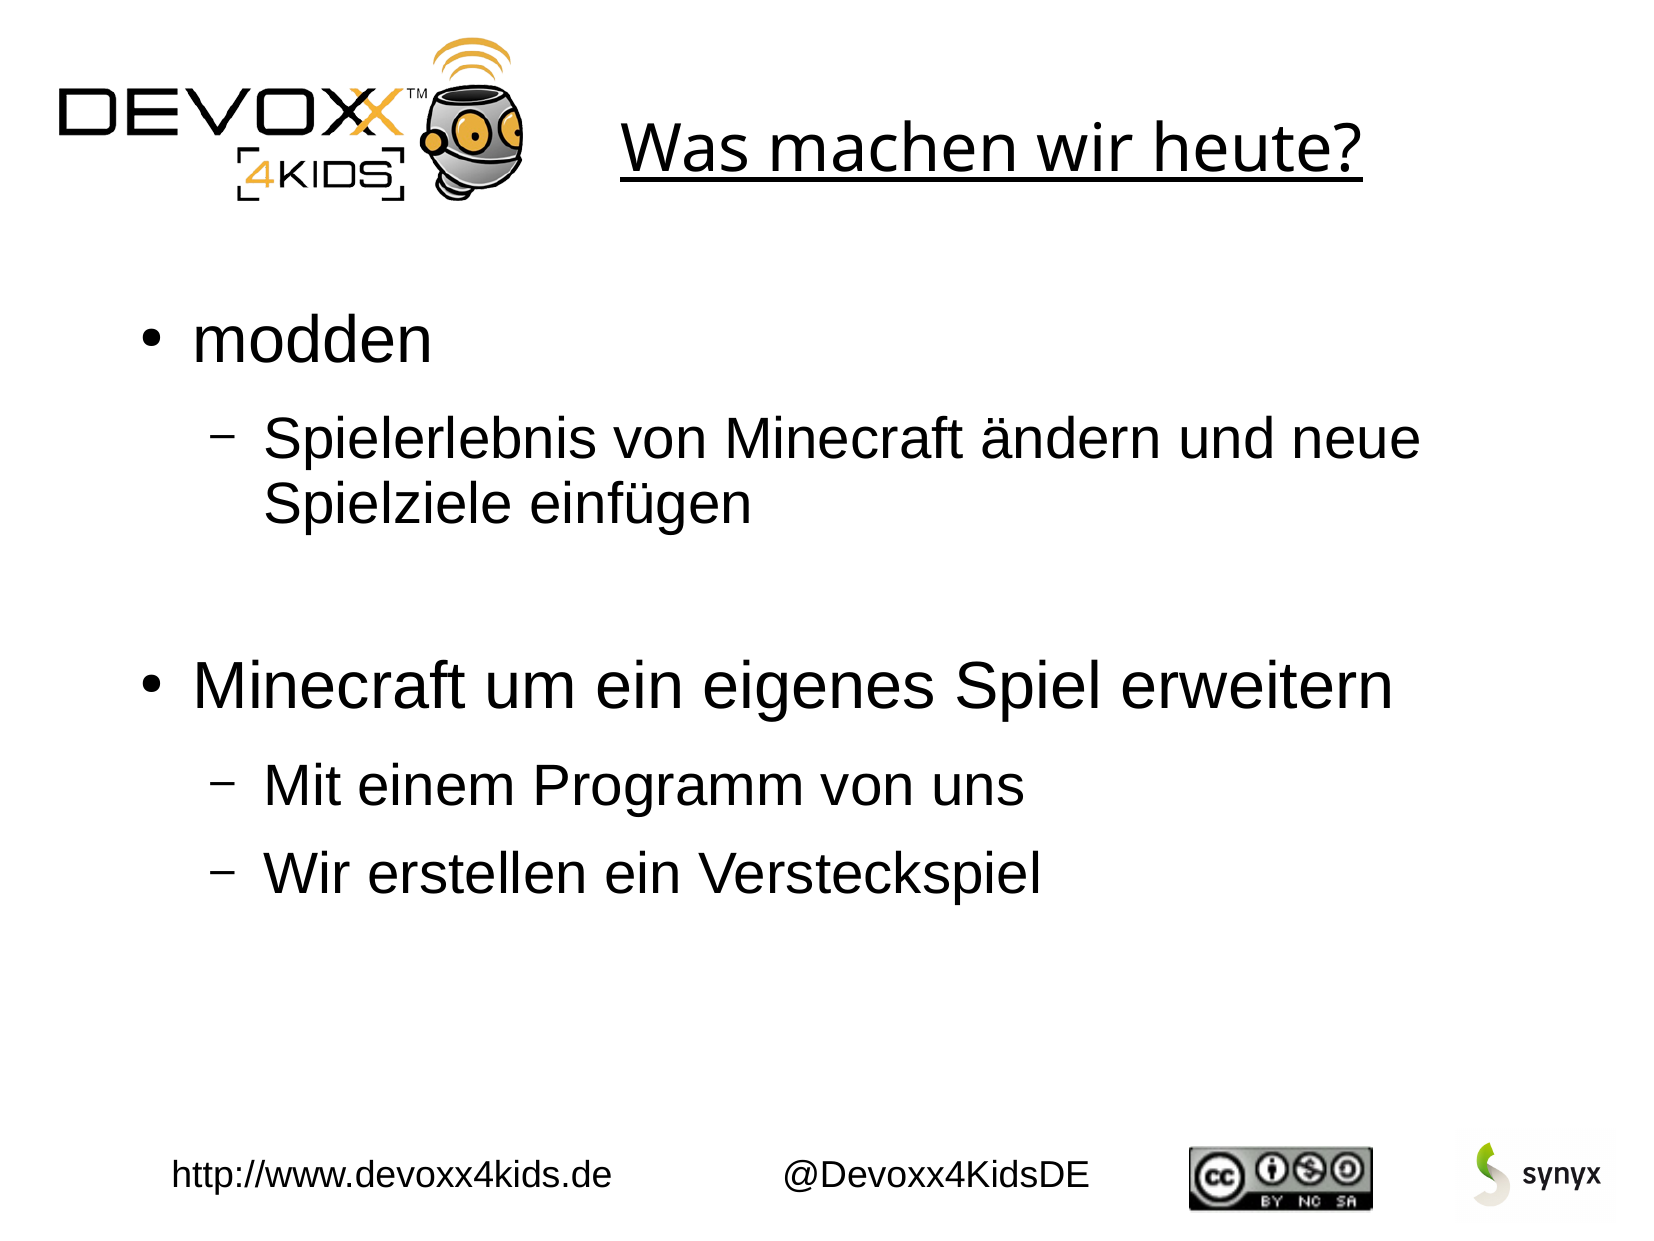

Was machen wir heute?
# modden
Spielerlebnis von Minecraft ändern und neue Spielziele einfügen
Minecraft um ein eigenes Spiel erweitern
Mit einem Programm von uns
Wir erstellen ein Versteckspiel